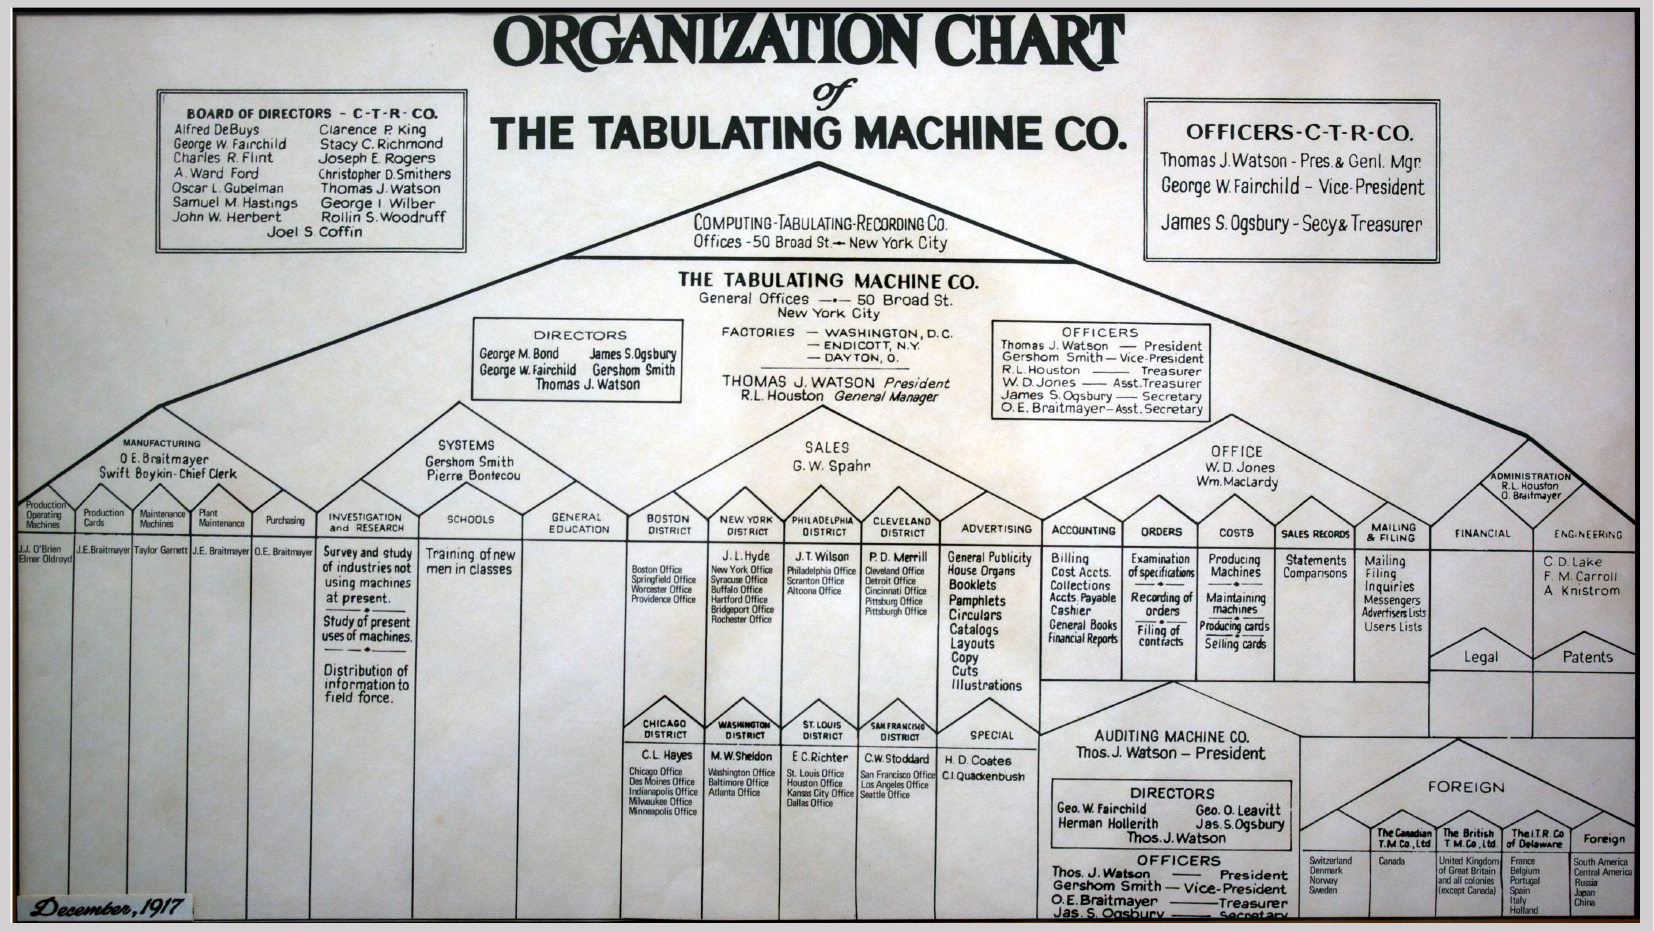

Commercial Open Source Startups
36
© 2021 Dirk Riehle, Thomas Otter - Some Rights Reserved